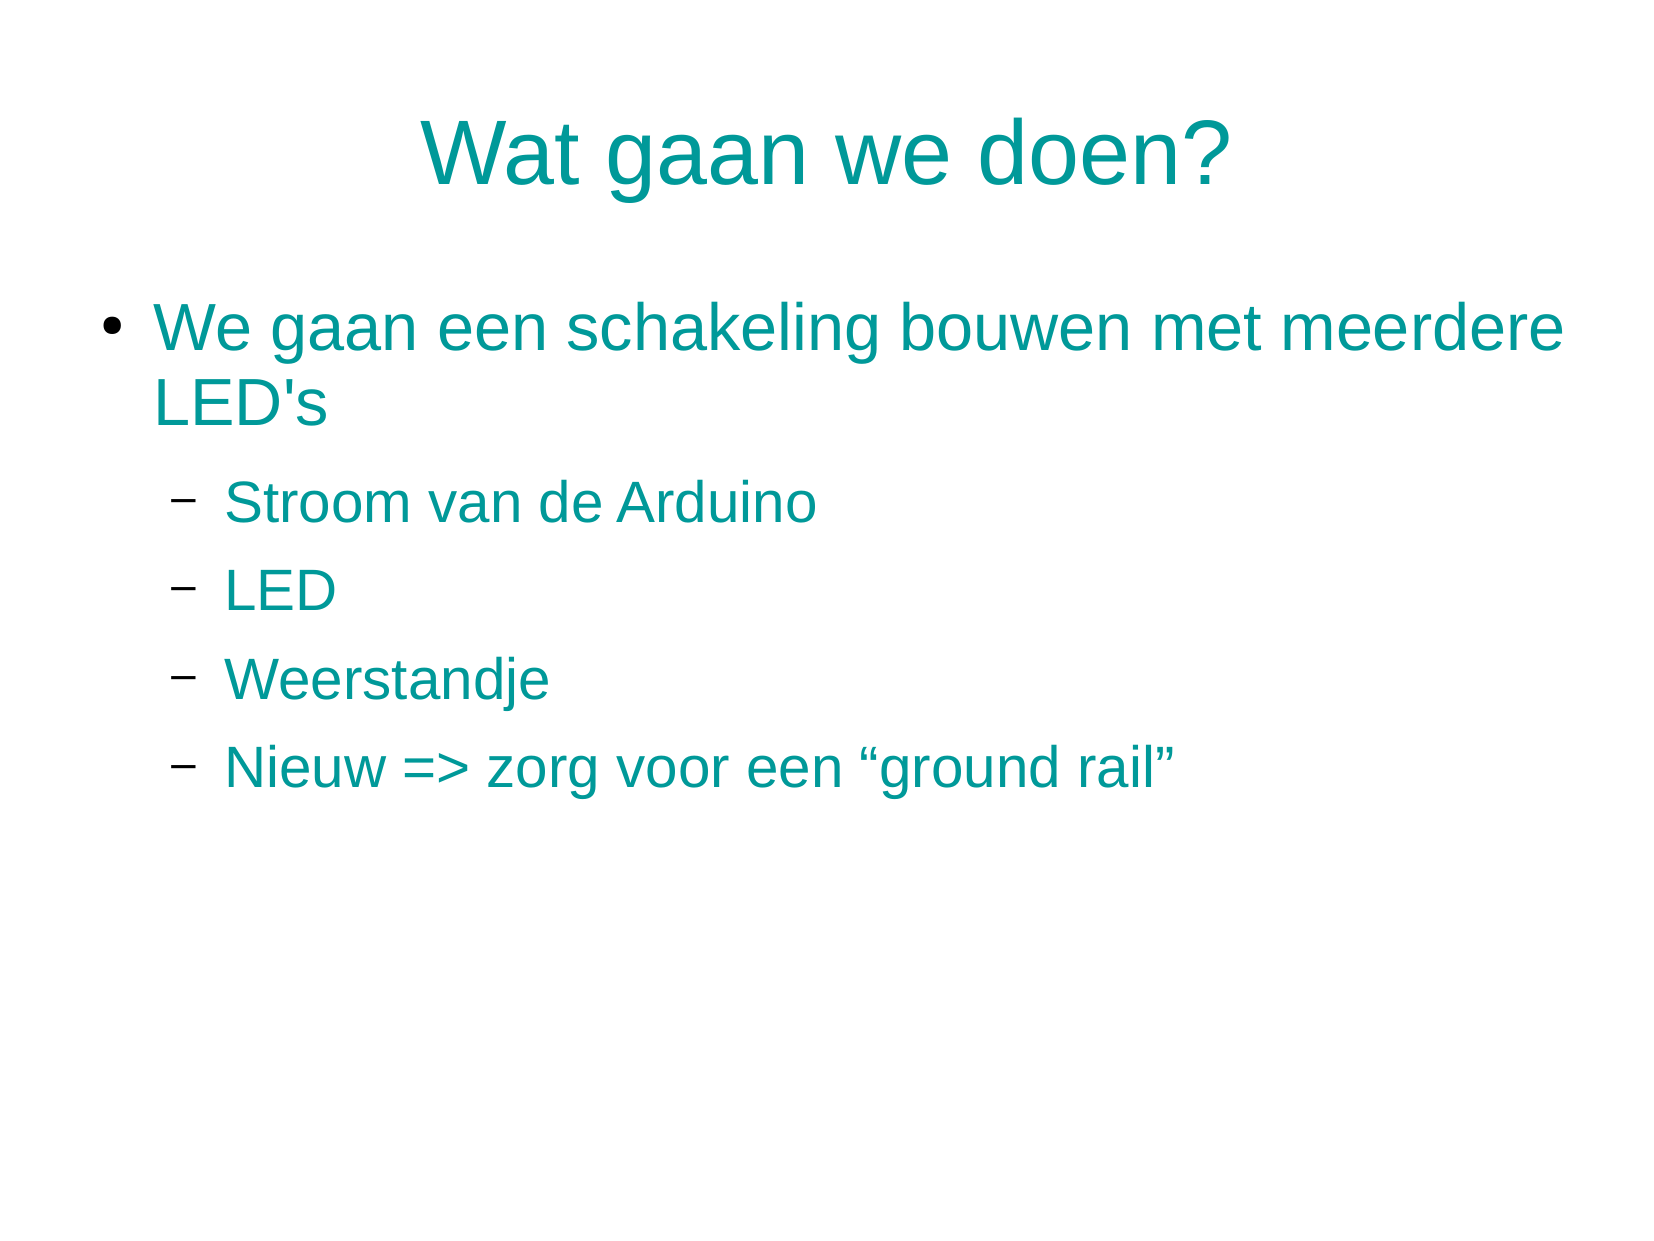

# Wat gaan we doen?
We gaan een schakeling bouwen met meerdere LED's
Stroom van de Arduino
LED
Weerstandje
Nieuw => zorg voor een “ground rail”